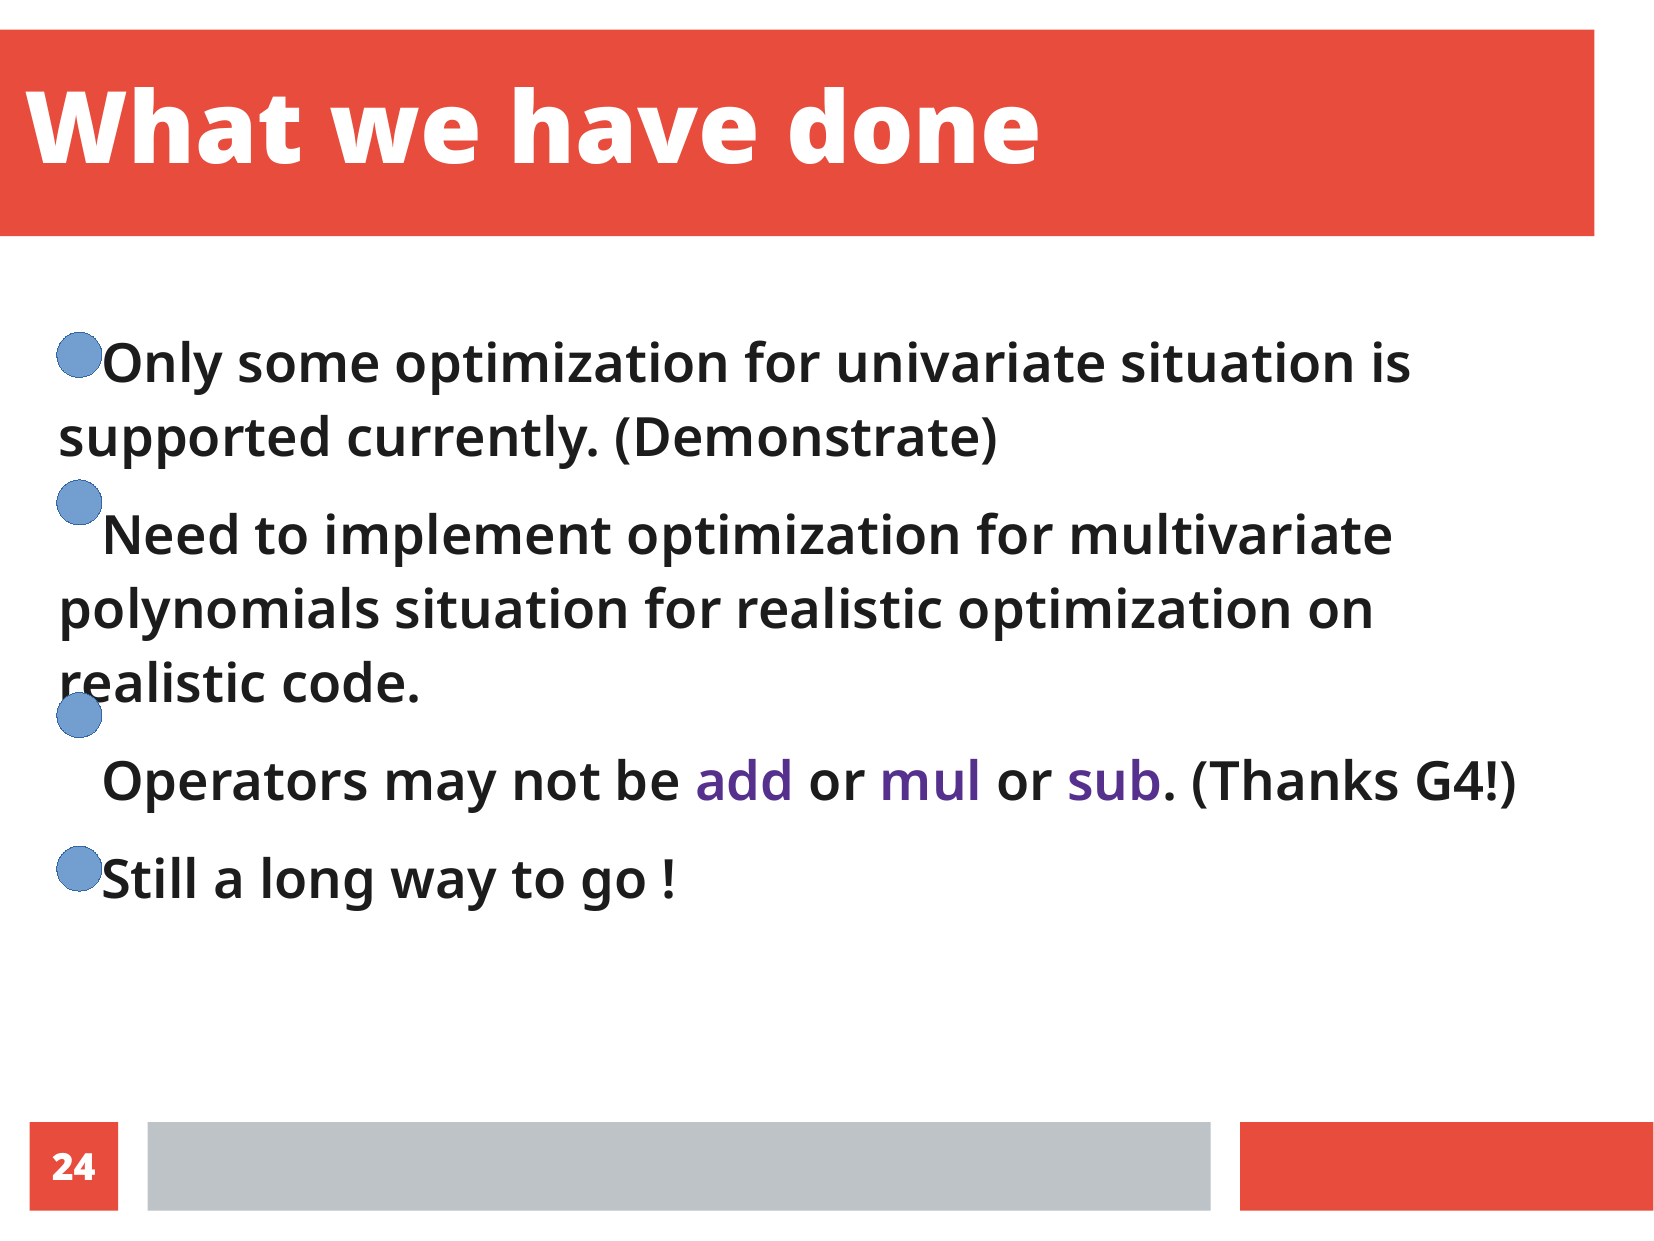

# What we have done
 Only some optimization for univariate situation is supported currently. (Demonstrate)
 Need to implement optimization for multivariate polynomials situation for realistic optimization on realistic code.
 Operators may not be add or mul or sub. (Thanks G4!)
 Still a long way to go !
24